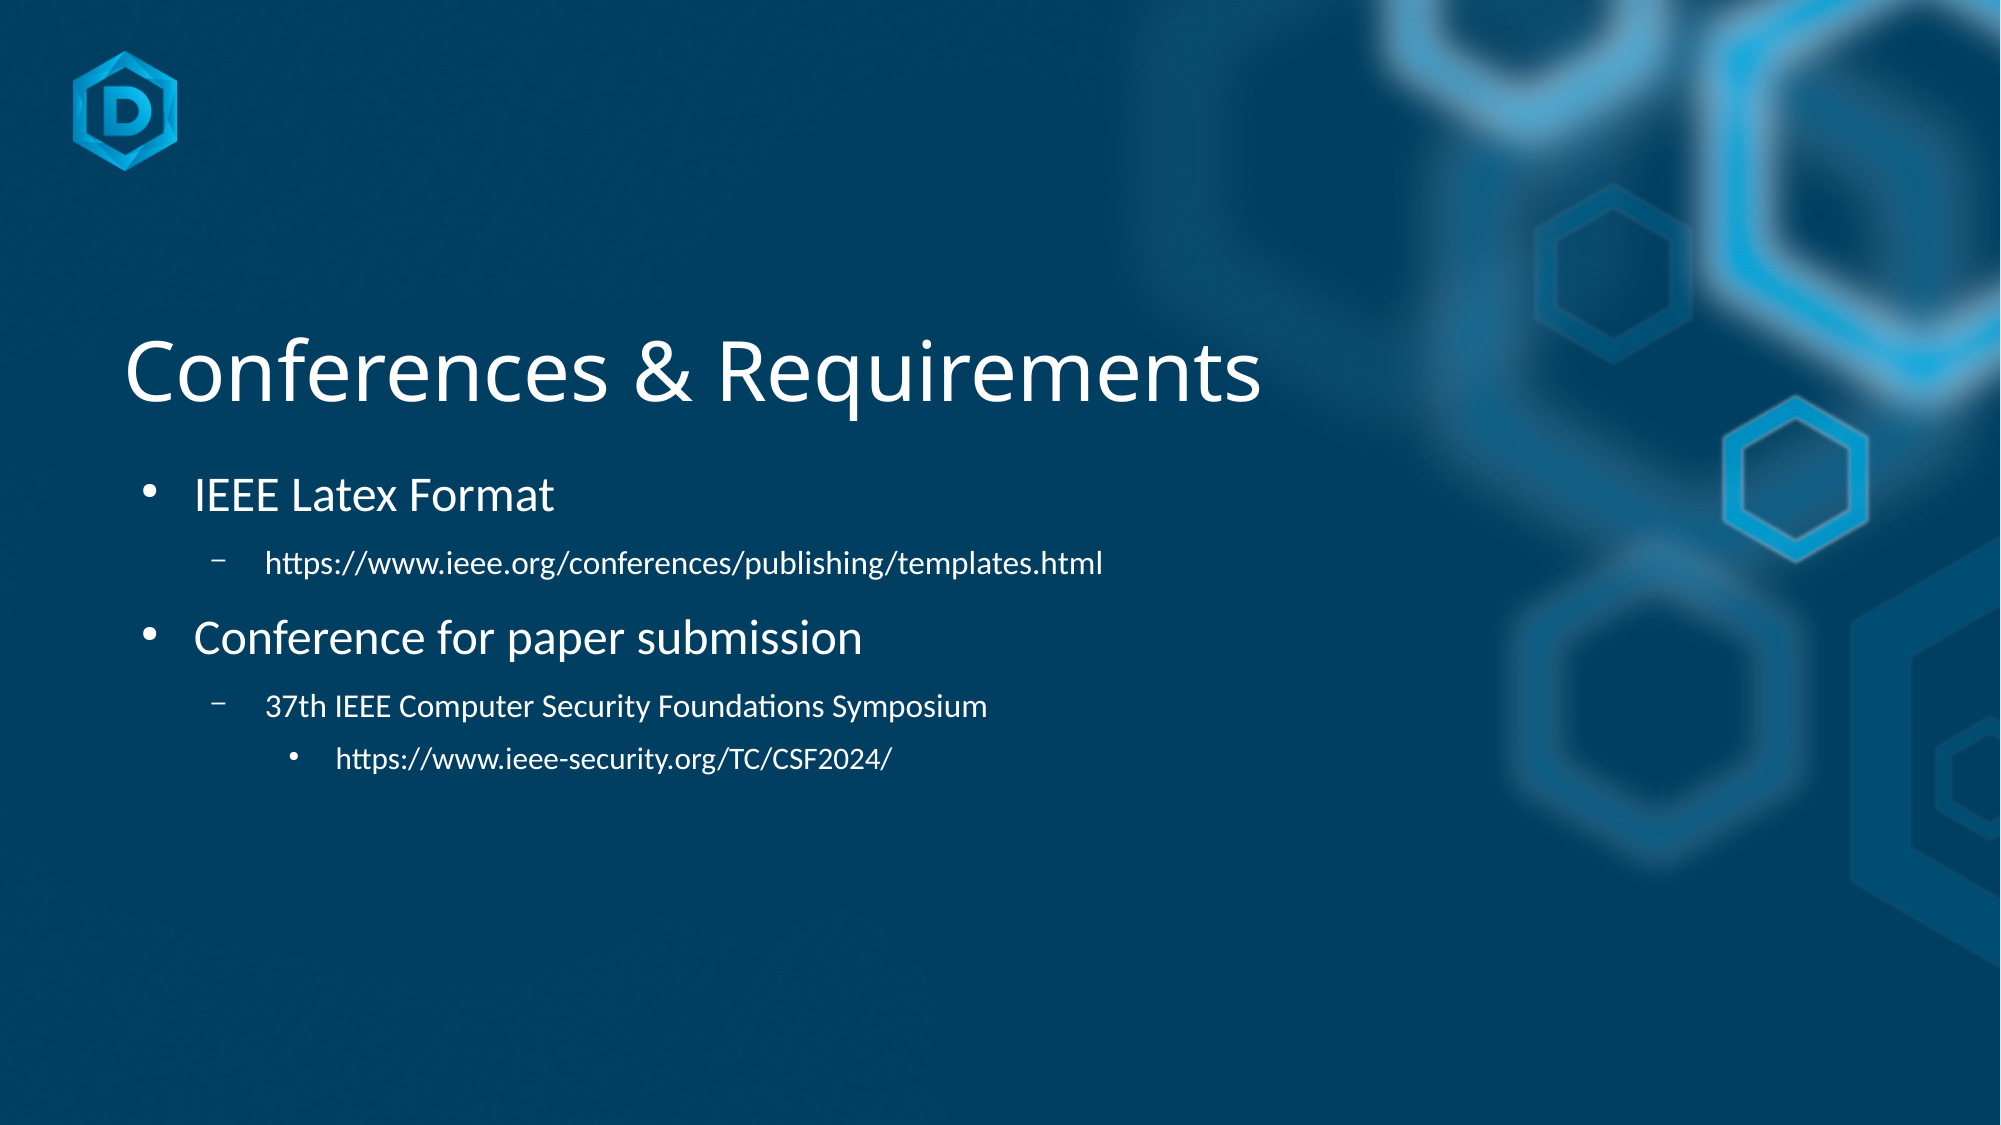

# Conferences & Requirements
IEEE Latex Format
https://www.ieee.org/conferences/publishing/templates.html
Conference for paper submission
37th IEEE Computer Security Foundations Symposium
https://www.ieee-security.org/TC/CSF2024/